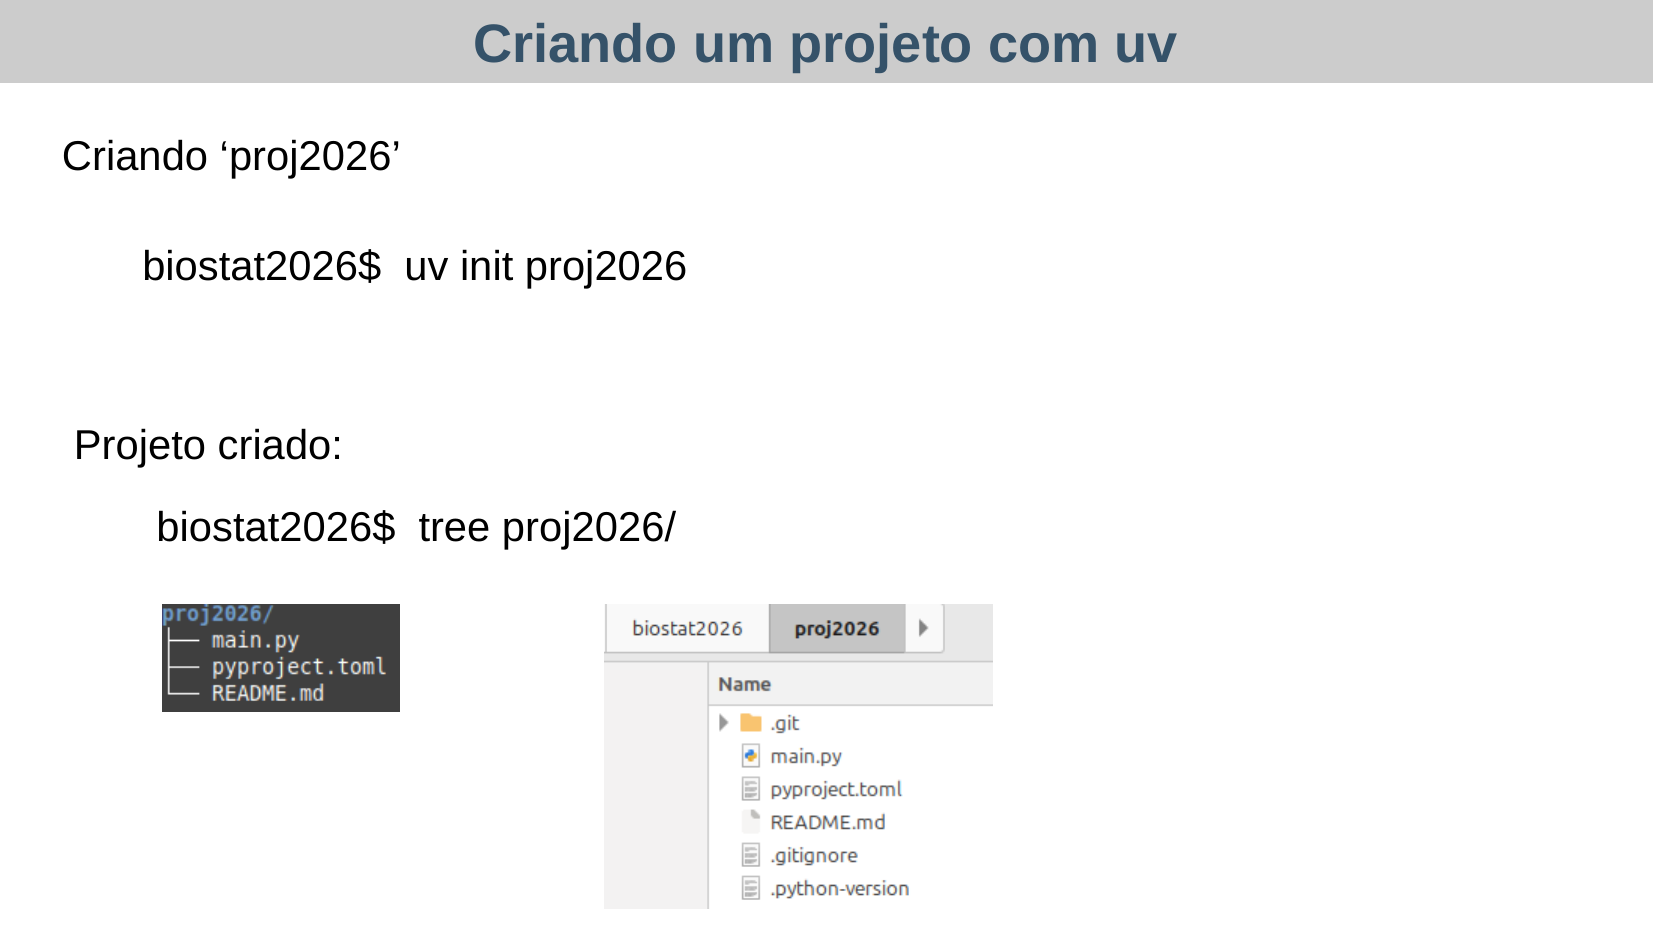

Criando um projeto com uv
Criando ‘proj2026’
biostat2026$ uv init proj2026
Projeto criado:
biostat2026$ tree proj2026/